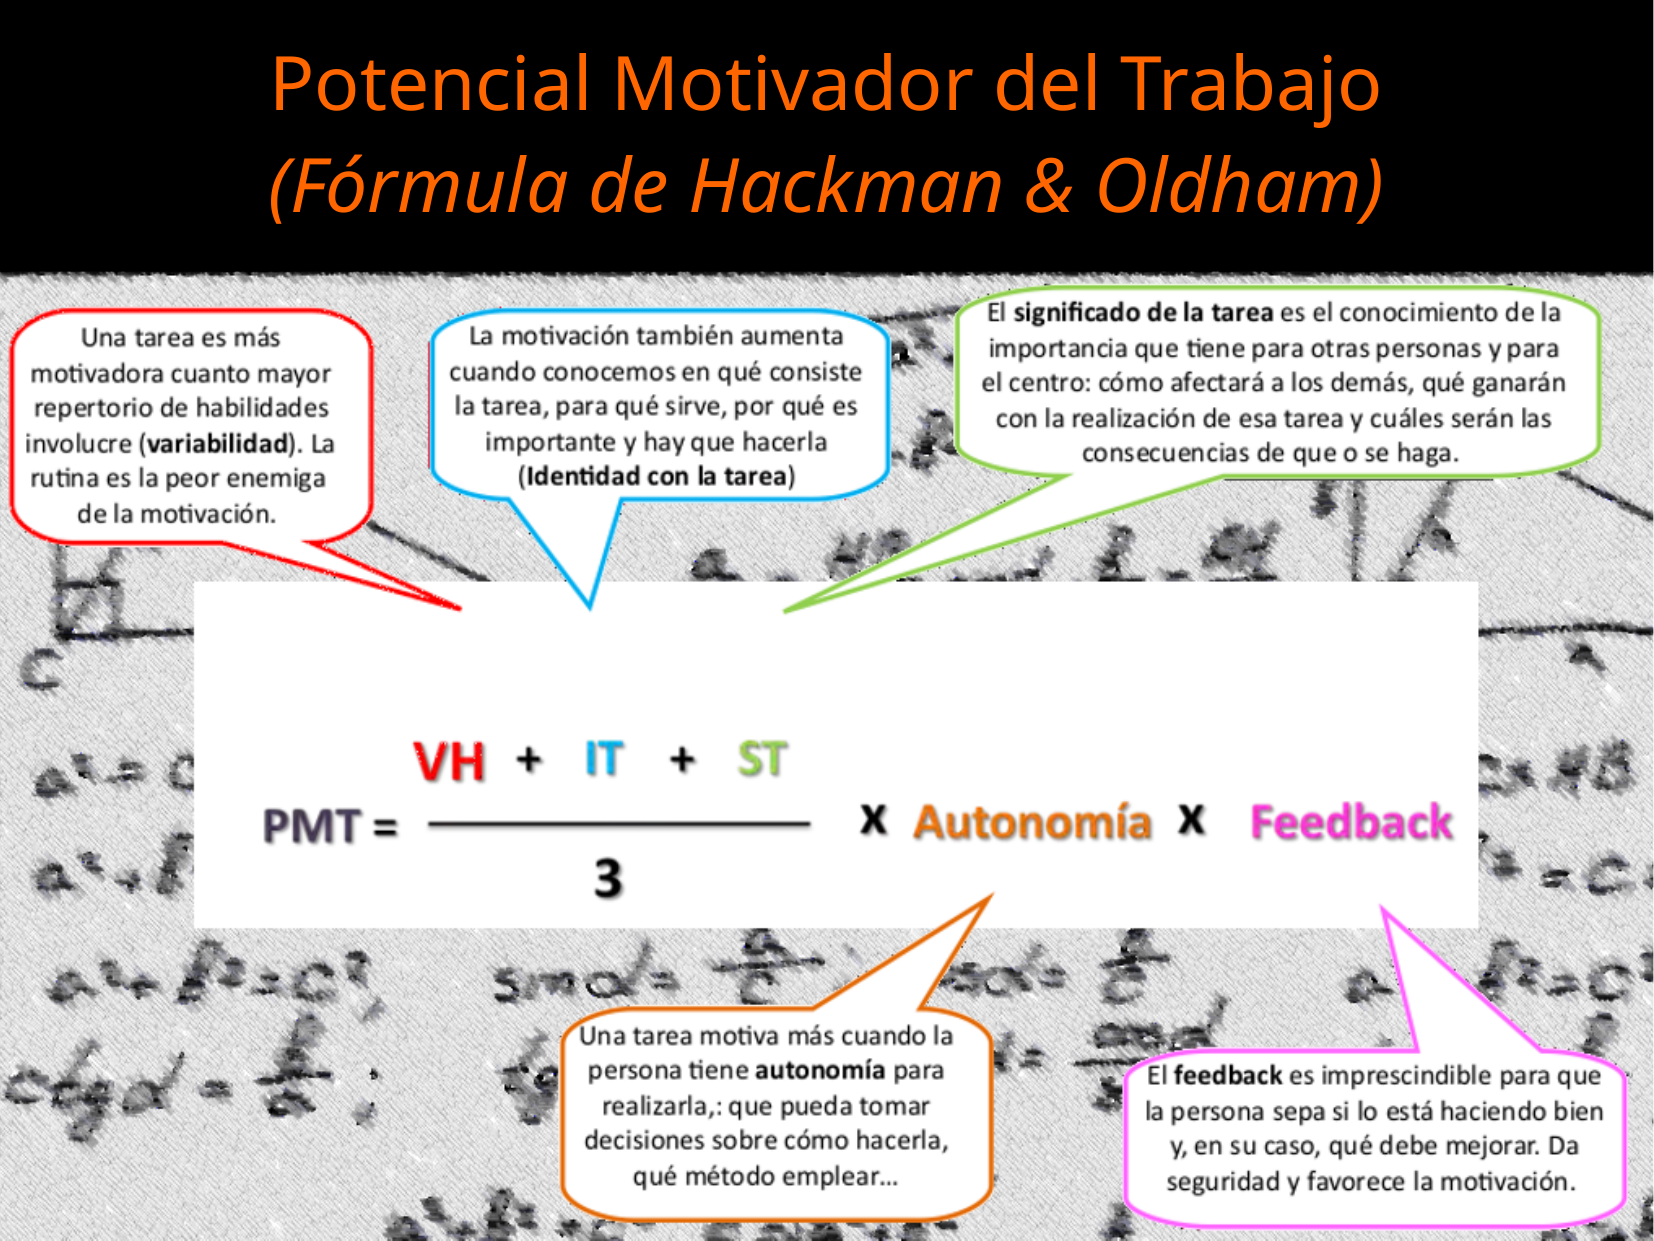

# Potencial Motivador del Trabajo (Fórmula de Hackman & Oldham)